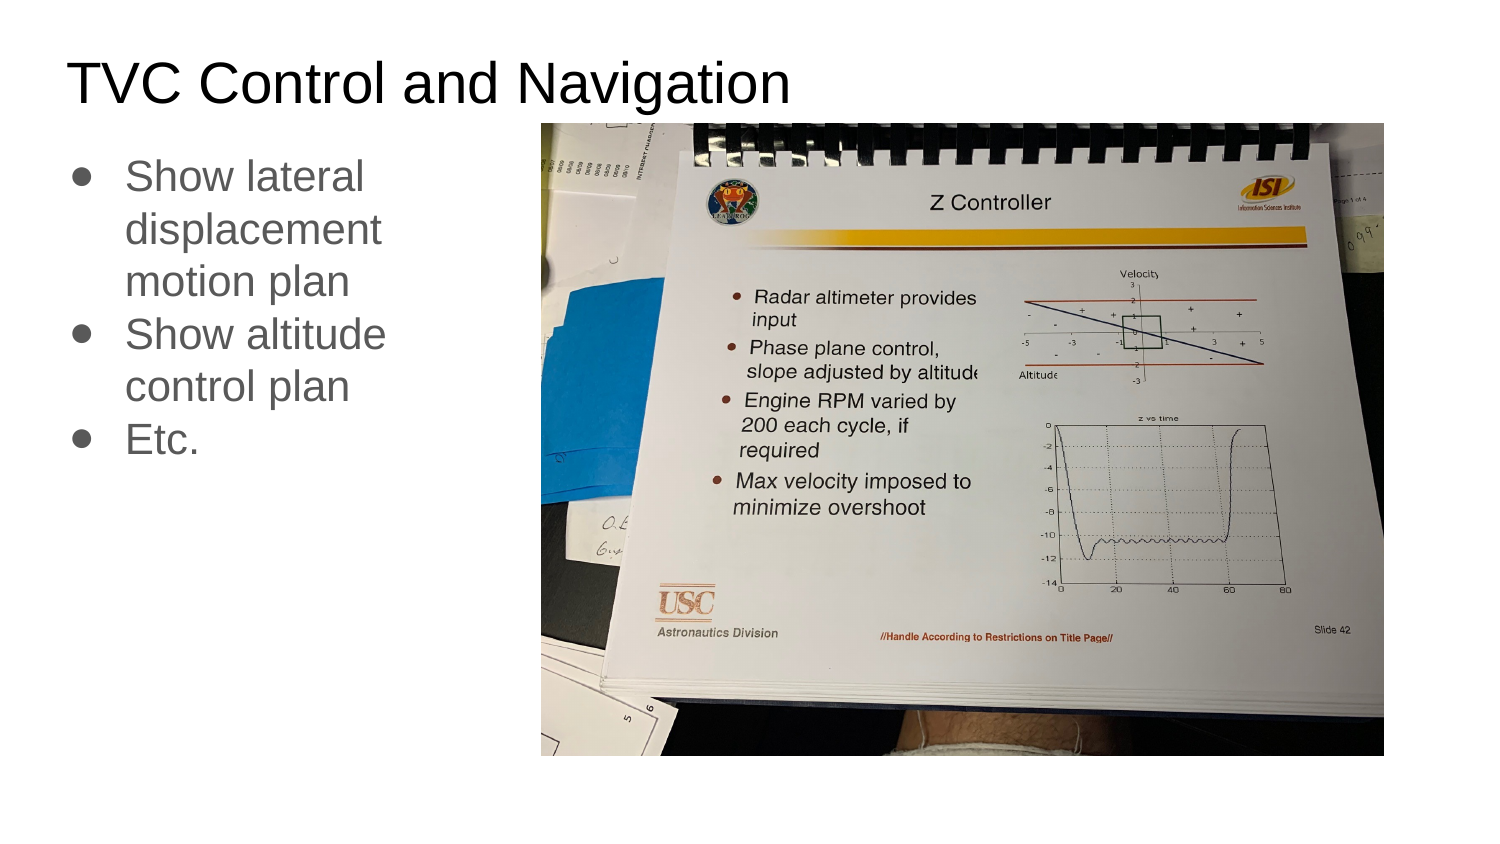

# TVC Control and Navigation
Show lateral displacement motion plan
Show altitude control plan
Etc.